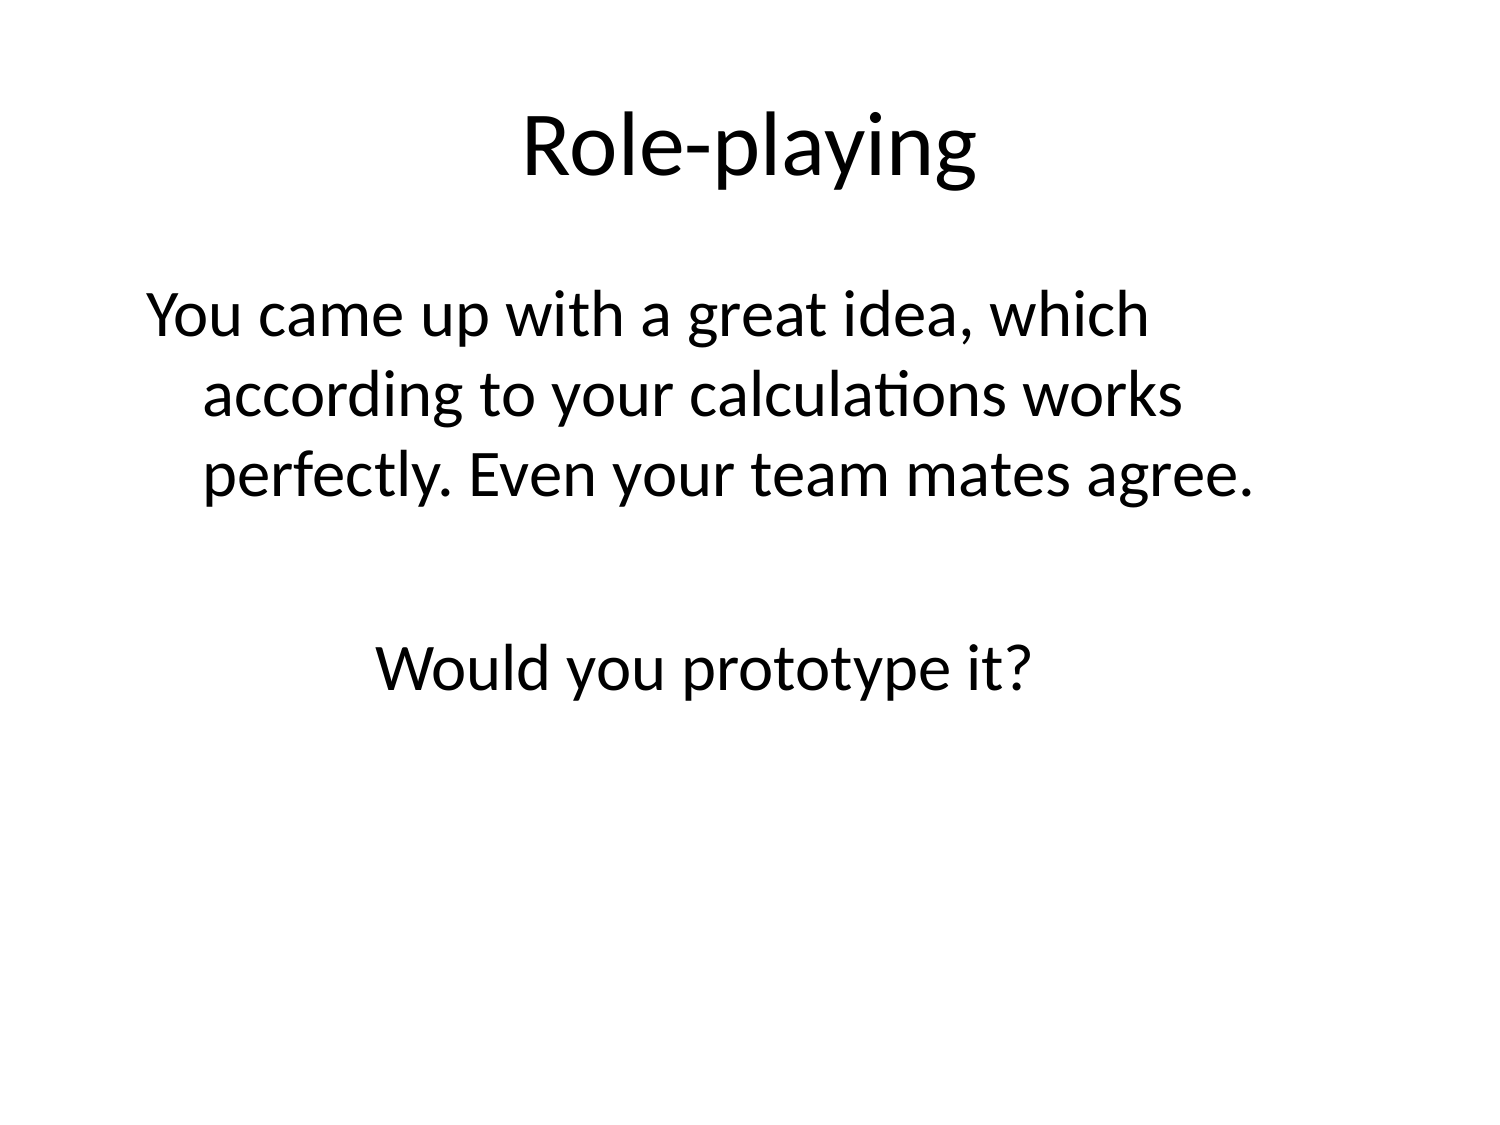

# Role-playing
You came up with a great idea, which according to your calculations works perfectly. Even your team mates agree.
Would you prototype it?